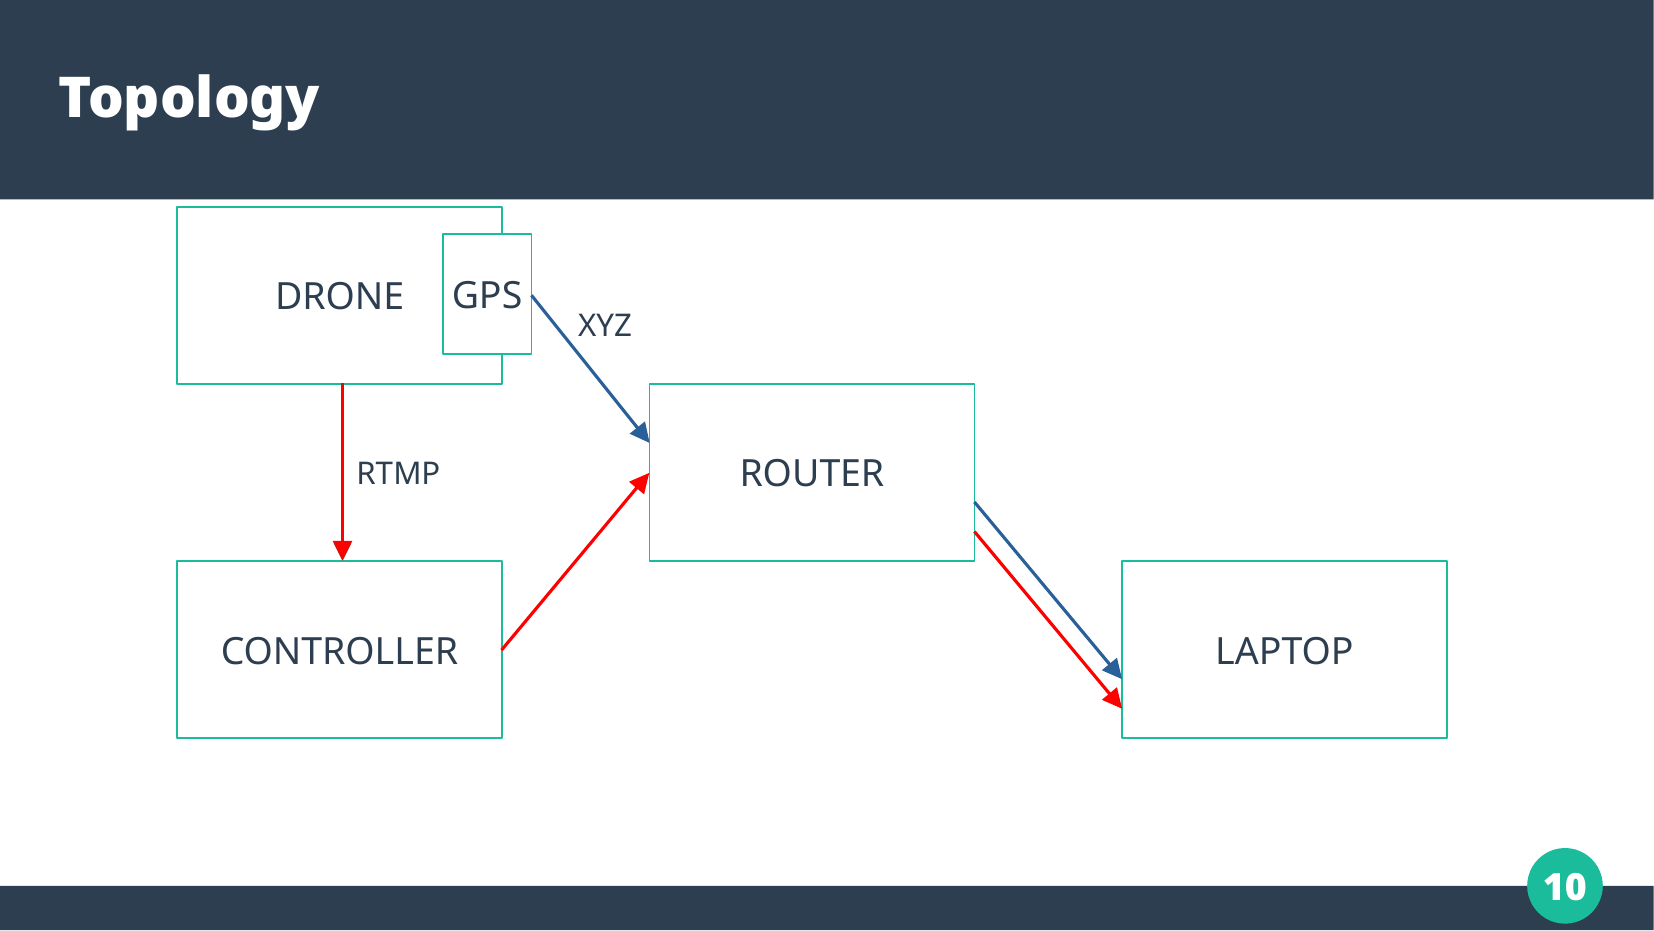

# Topology
DRONE
GPS
XYZ
ROUTER
RTMP
CONTROLLER
LAPTOP